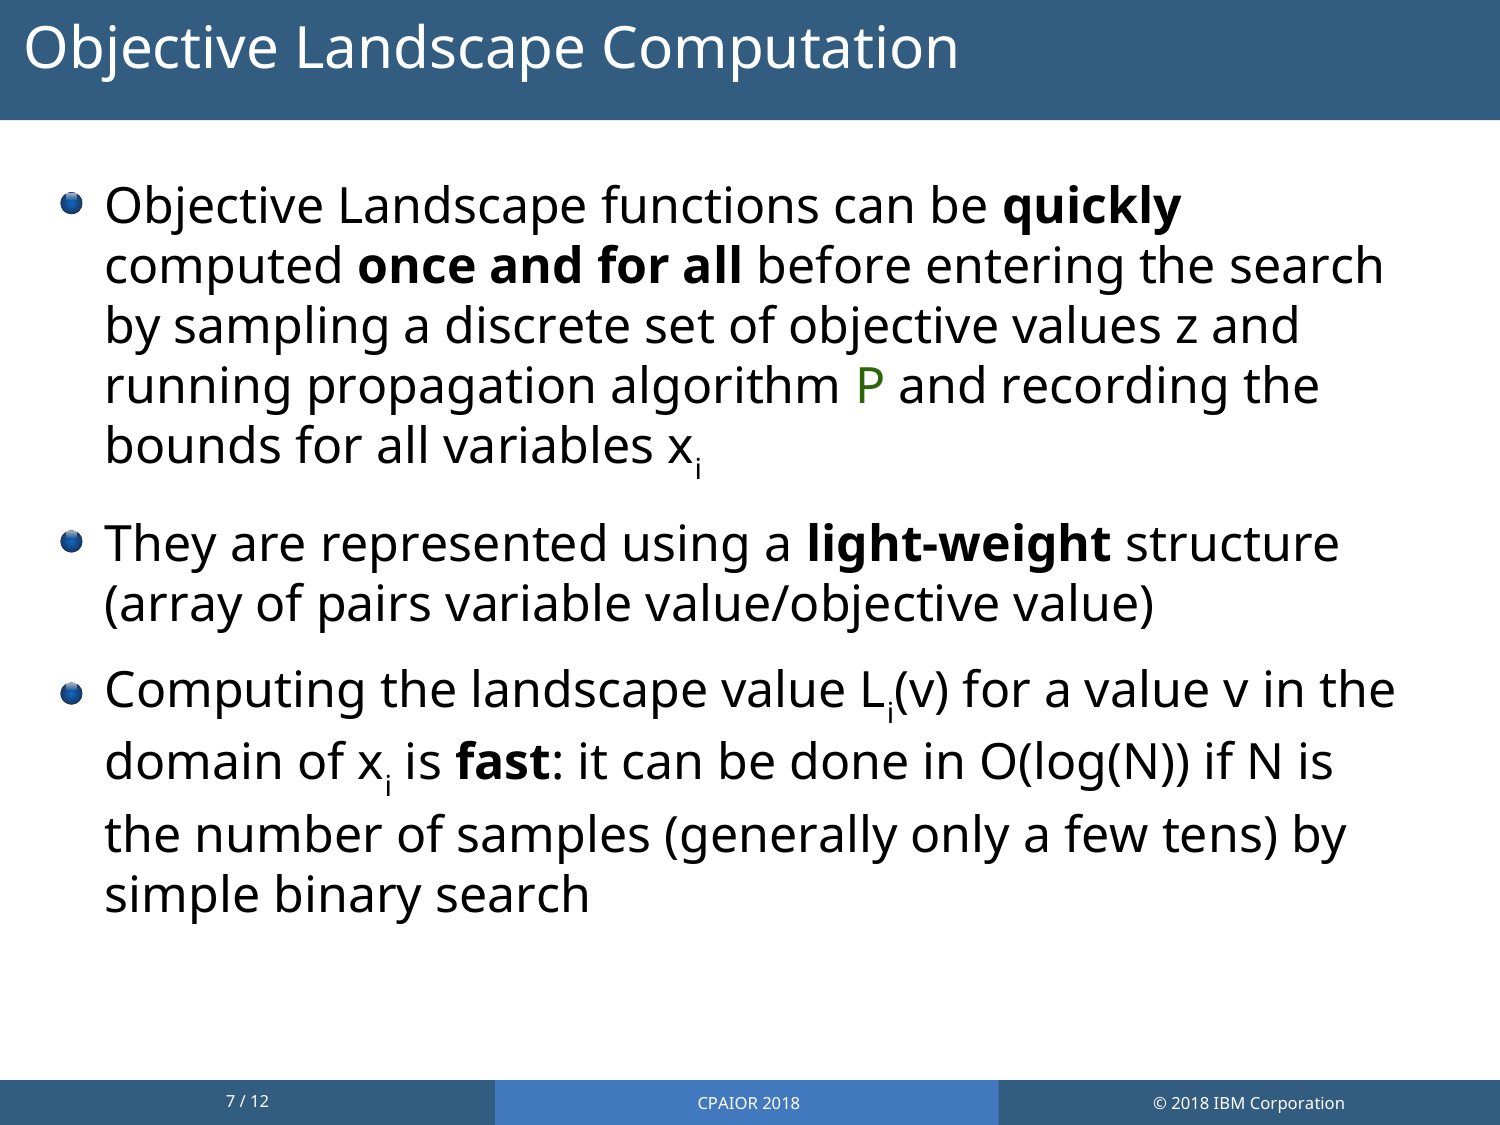

# Objective Landscape Computation
Objective Landscape functions can be quickly computed once and for all before entering the search by sampling a discrete set of objective values z and running propagation algorithm P and recording the bounds for all variables xi
They are represented using a light-weight structure (array of pairs variable value/objective value)
Computing the landscape value Li(v) for a value v in the domain of xi is fast: it can be done in O(log(N)) if N is the number of samples (generally only a few tens) by simple binary search